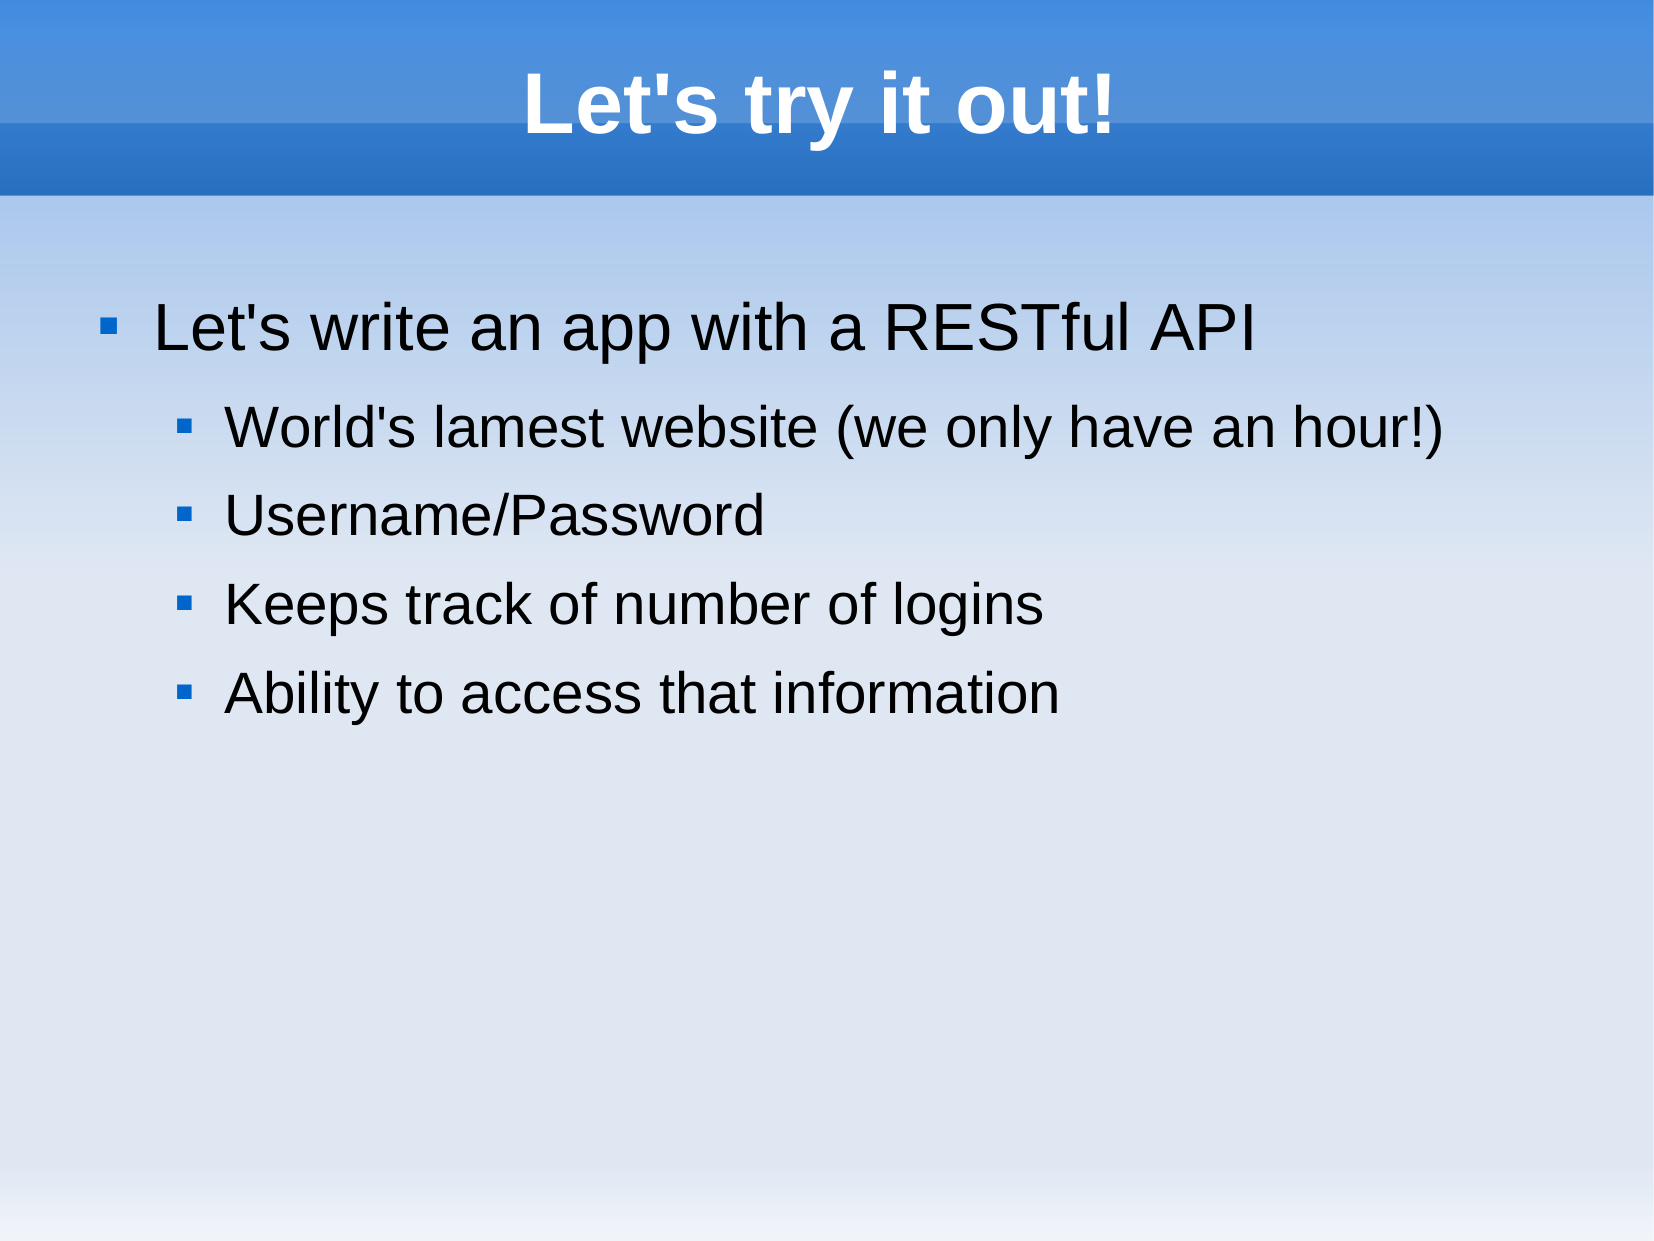

# Let's try it out!
Let's write an app with a RESTful API
World's lamest website (we only have an hour!)
Username/Password
Keeps track of number of logins
Ability to access that information